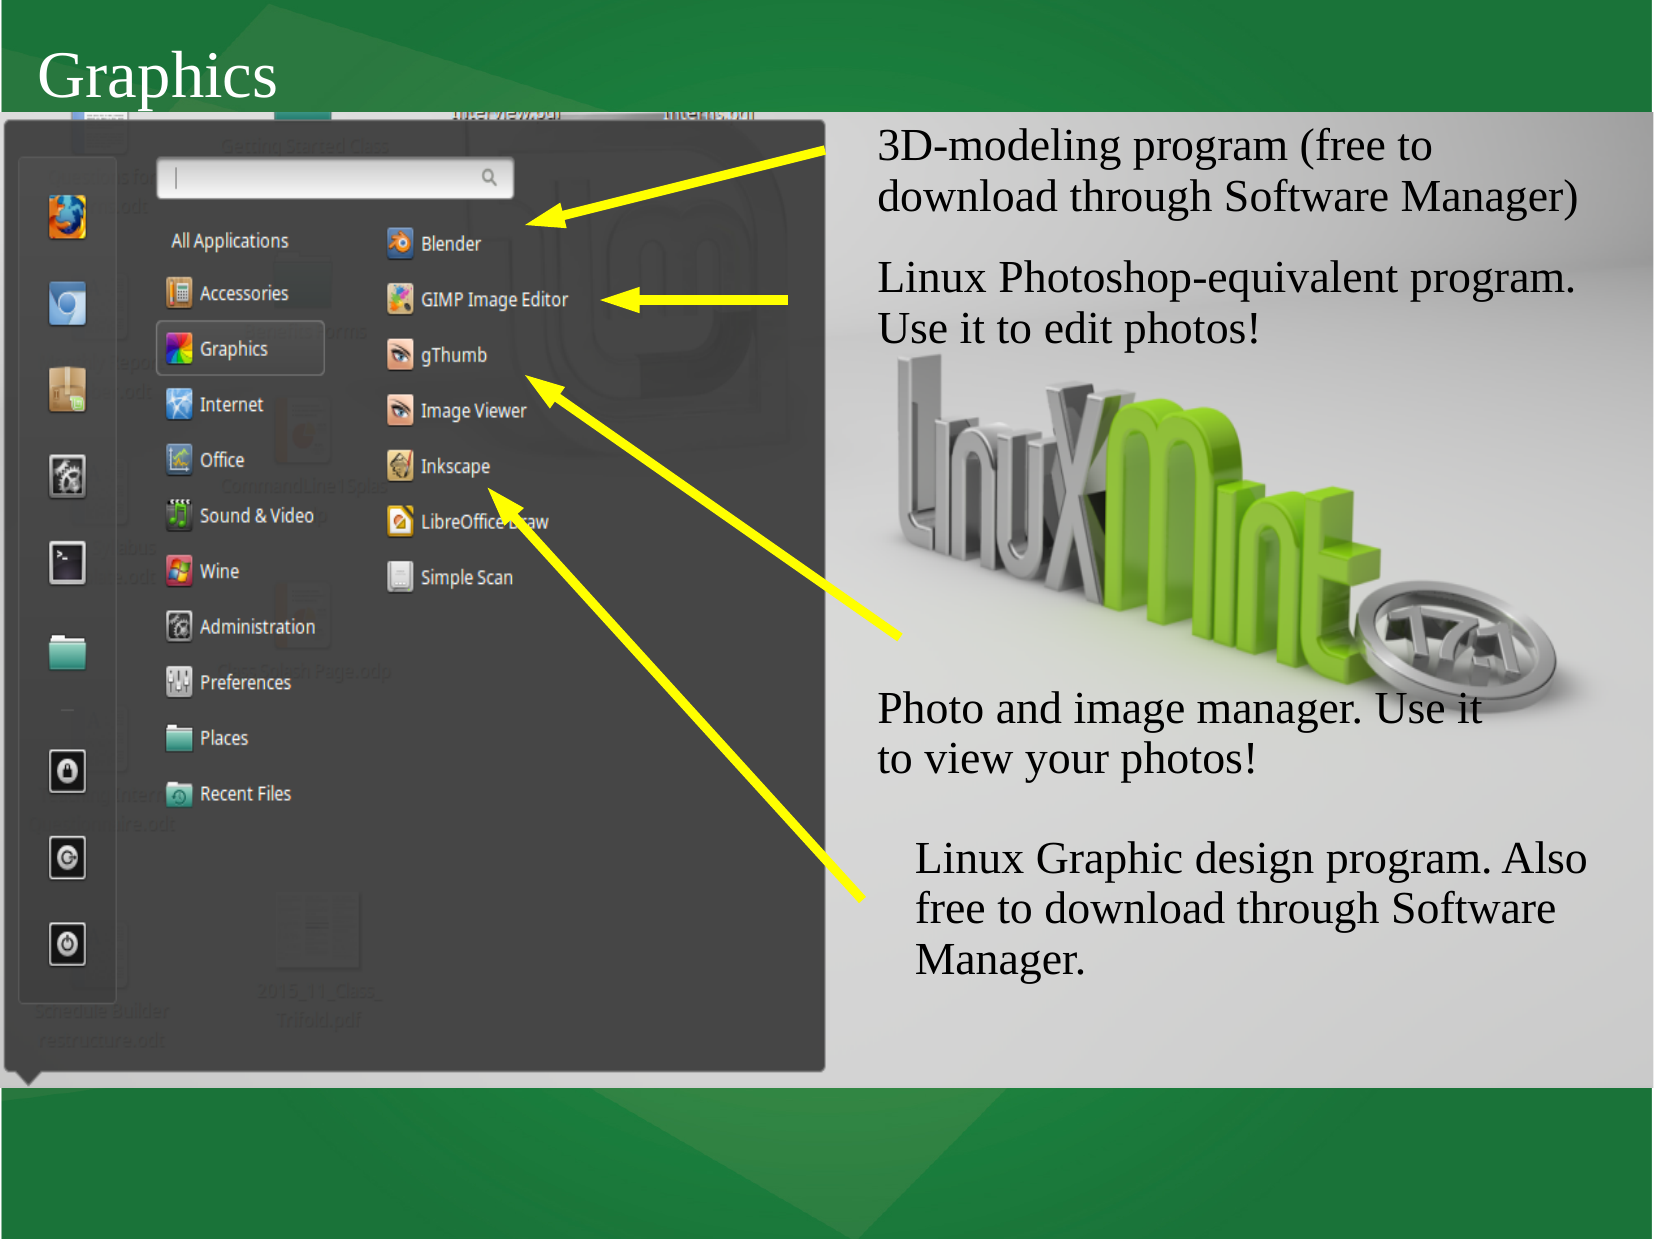

Graphics
3D-modeling program (free to download through Software Manager)
Linux Photoshop-equivalent program. Use it to edit photos!
Photo and image manager. Use it to view your photos!
Linux Graphic design program. Also free to download through Software Manager.